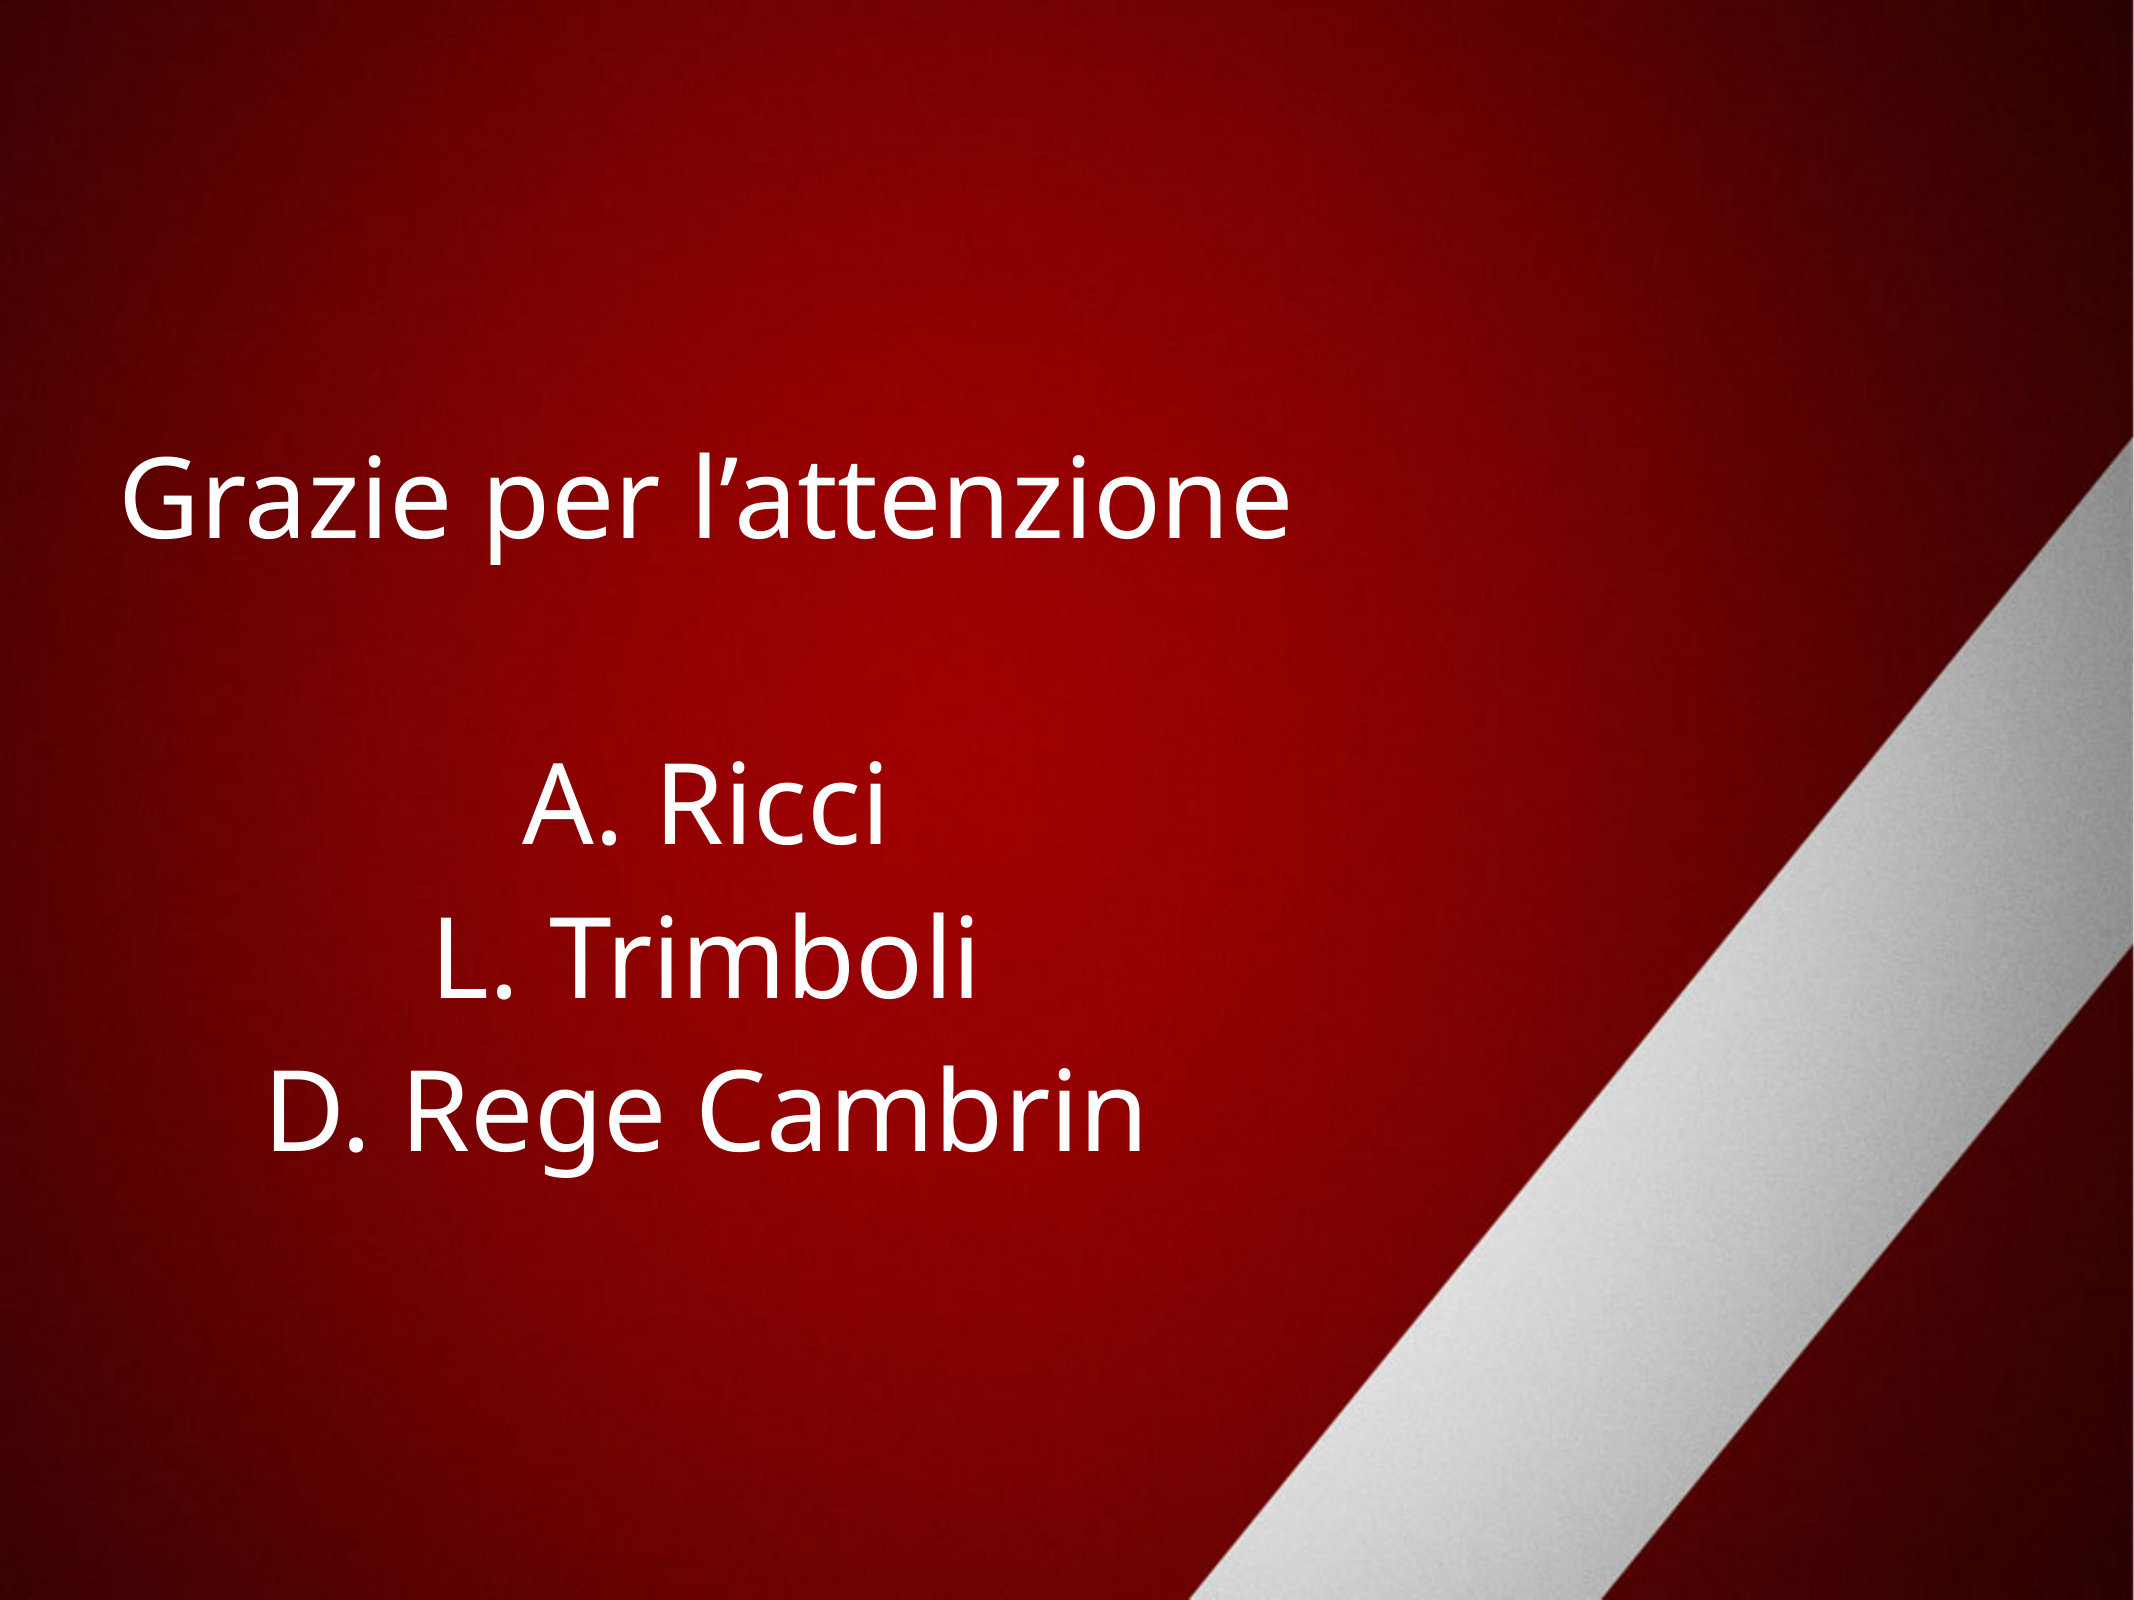

Grazie per l’attenzione
A. Ricci
L. Trimboli
D. Rege Cambrin